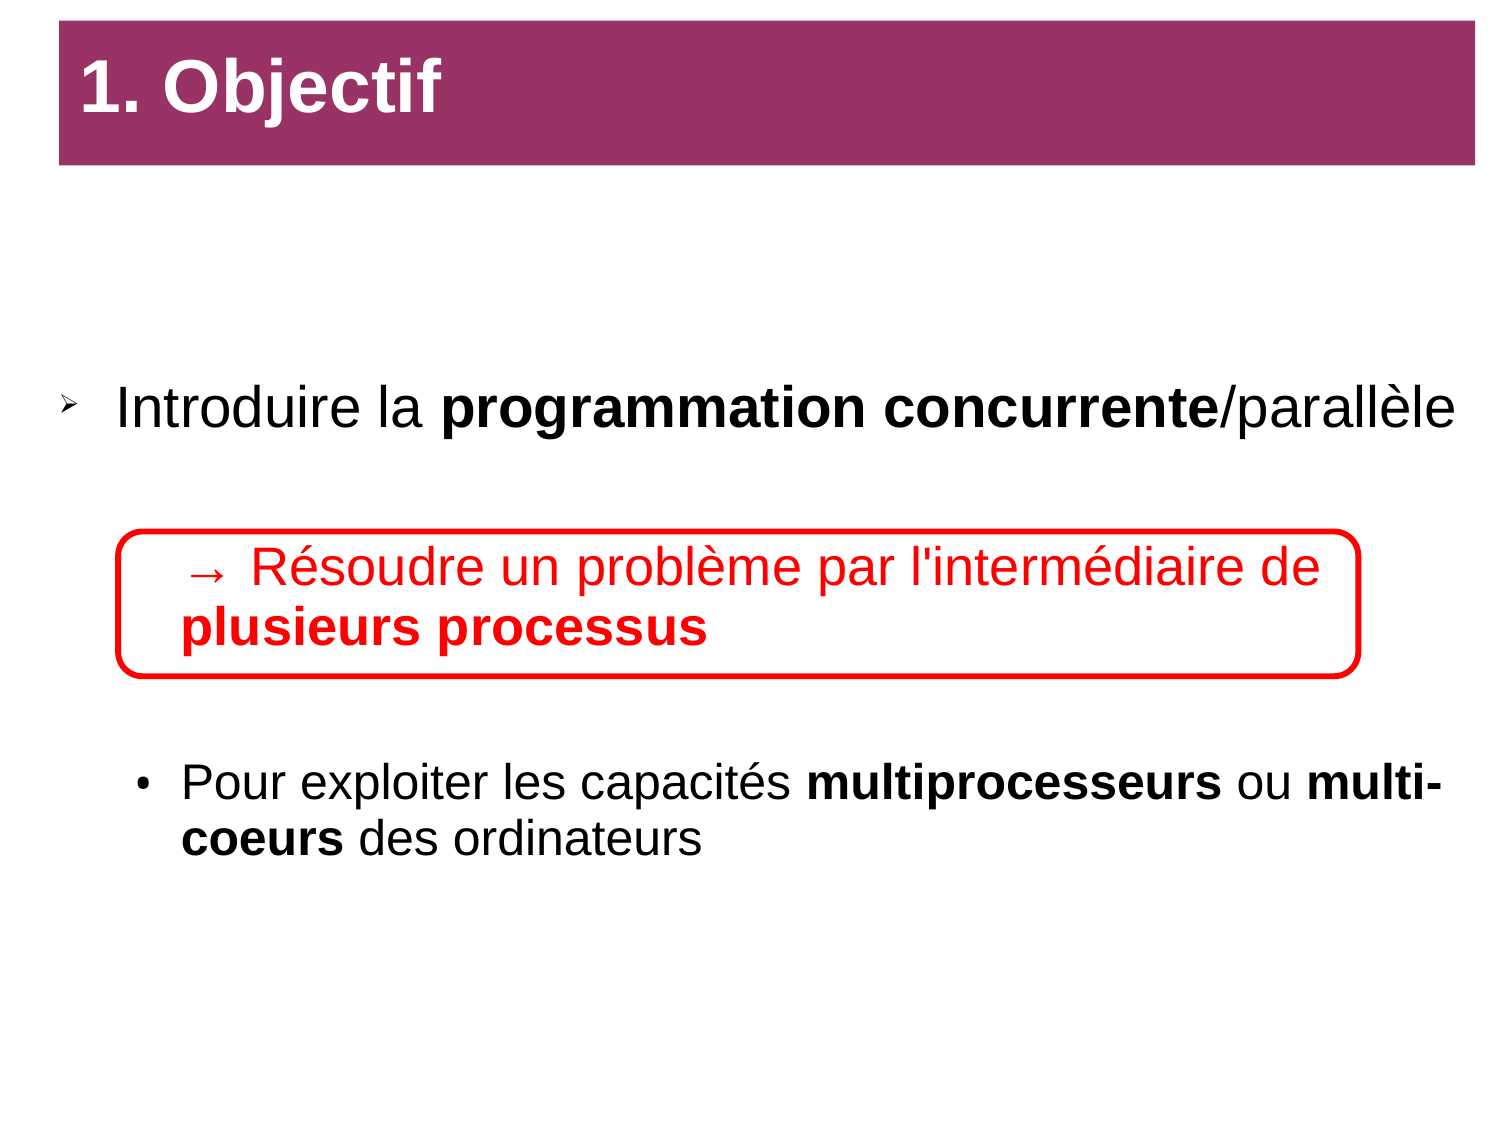

# 1. Objectif
Introduire la programmation concurrente/parallèle
→ Résoudre un problème par l'intermédiaire de plusieurs processus
Pour exploiter les capacités multi­processeurs ou multi-coeurs des ordinateurs